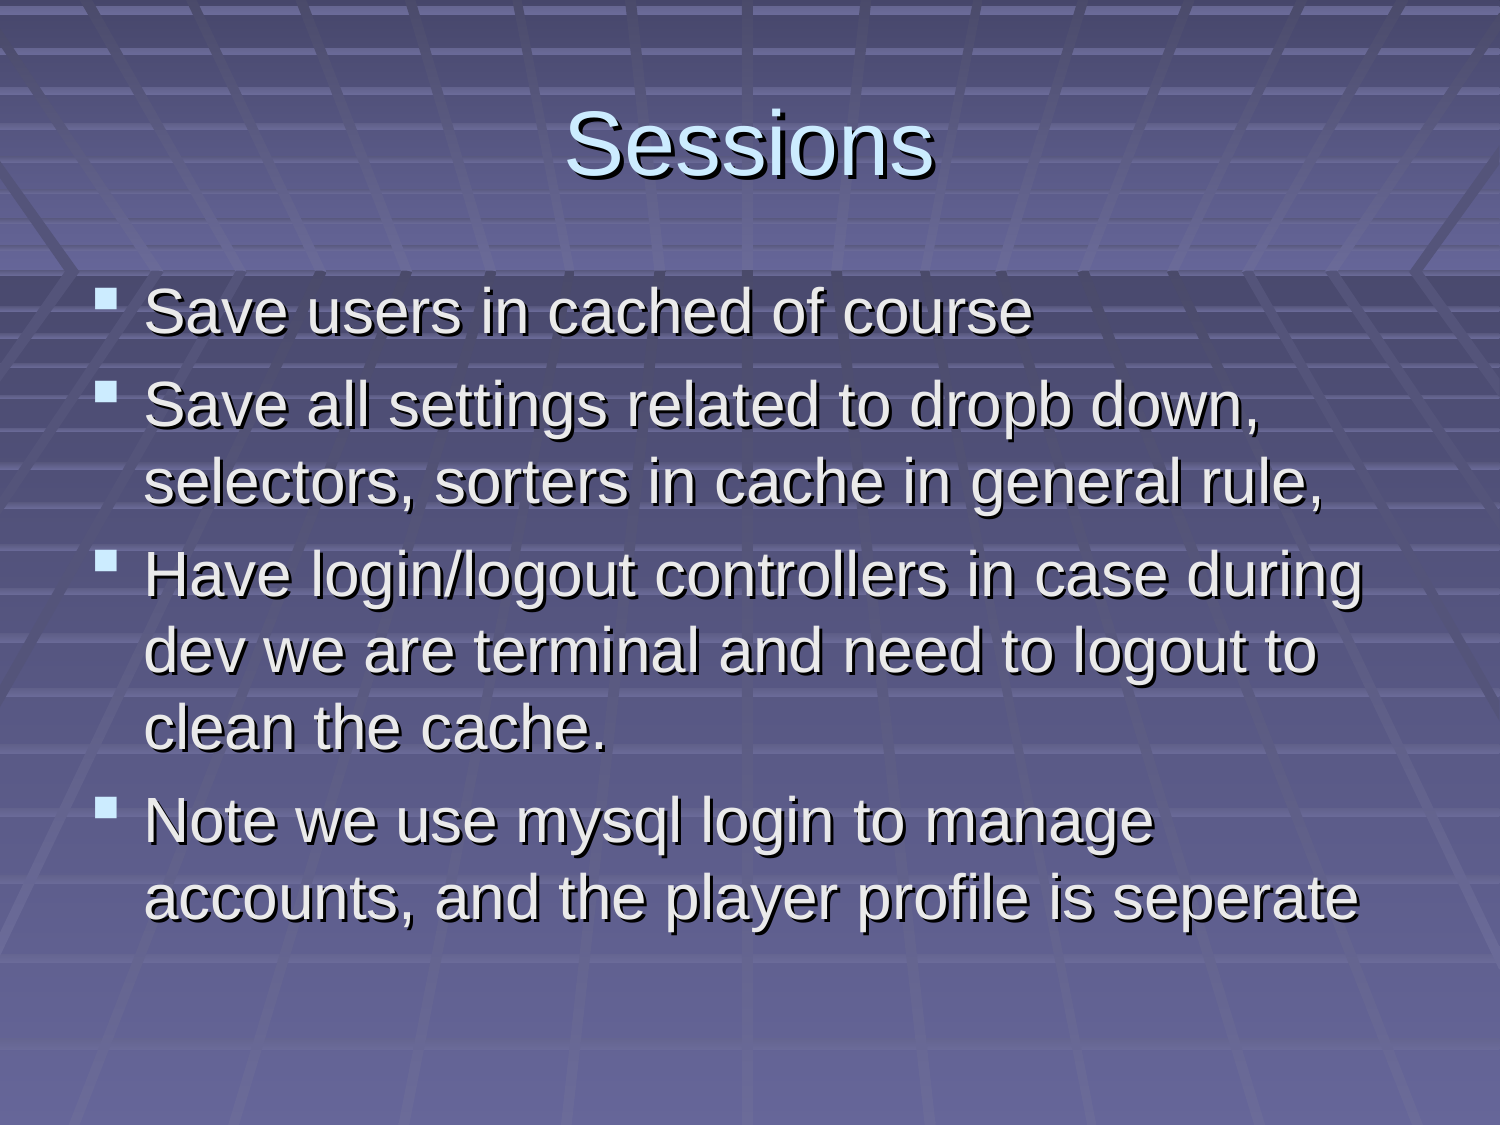

# Sessions
Save users in cached of course
Save all settings related to dropb down, selectors, sorters in cache in general rule,
Have login/logout controllers in case during dev we are terminal and need to logout to clean the cache.
Note we use mysql login to manage accounts, and the player profile is seperate